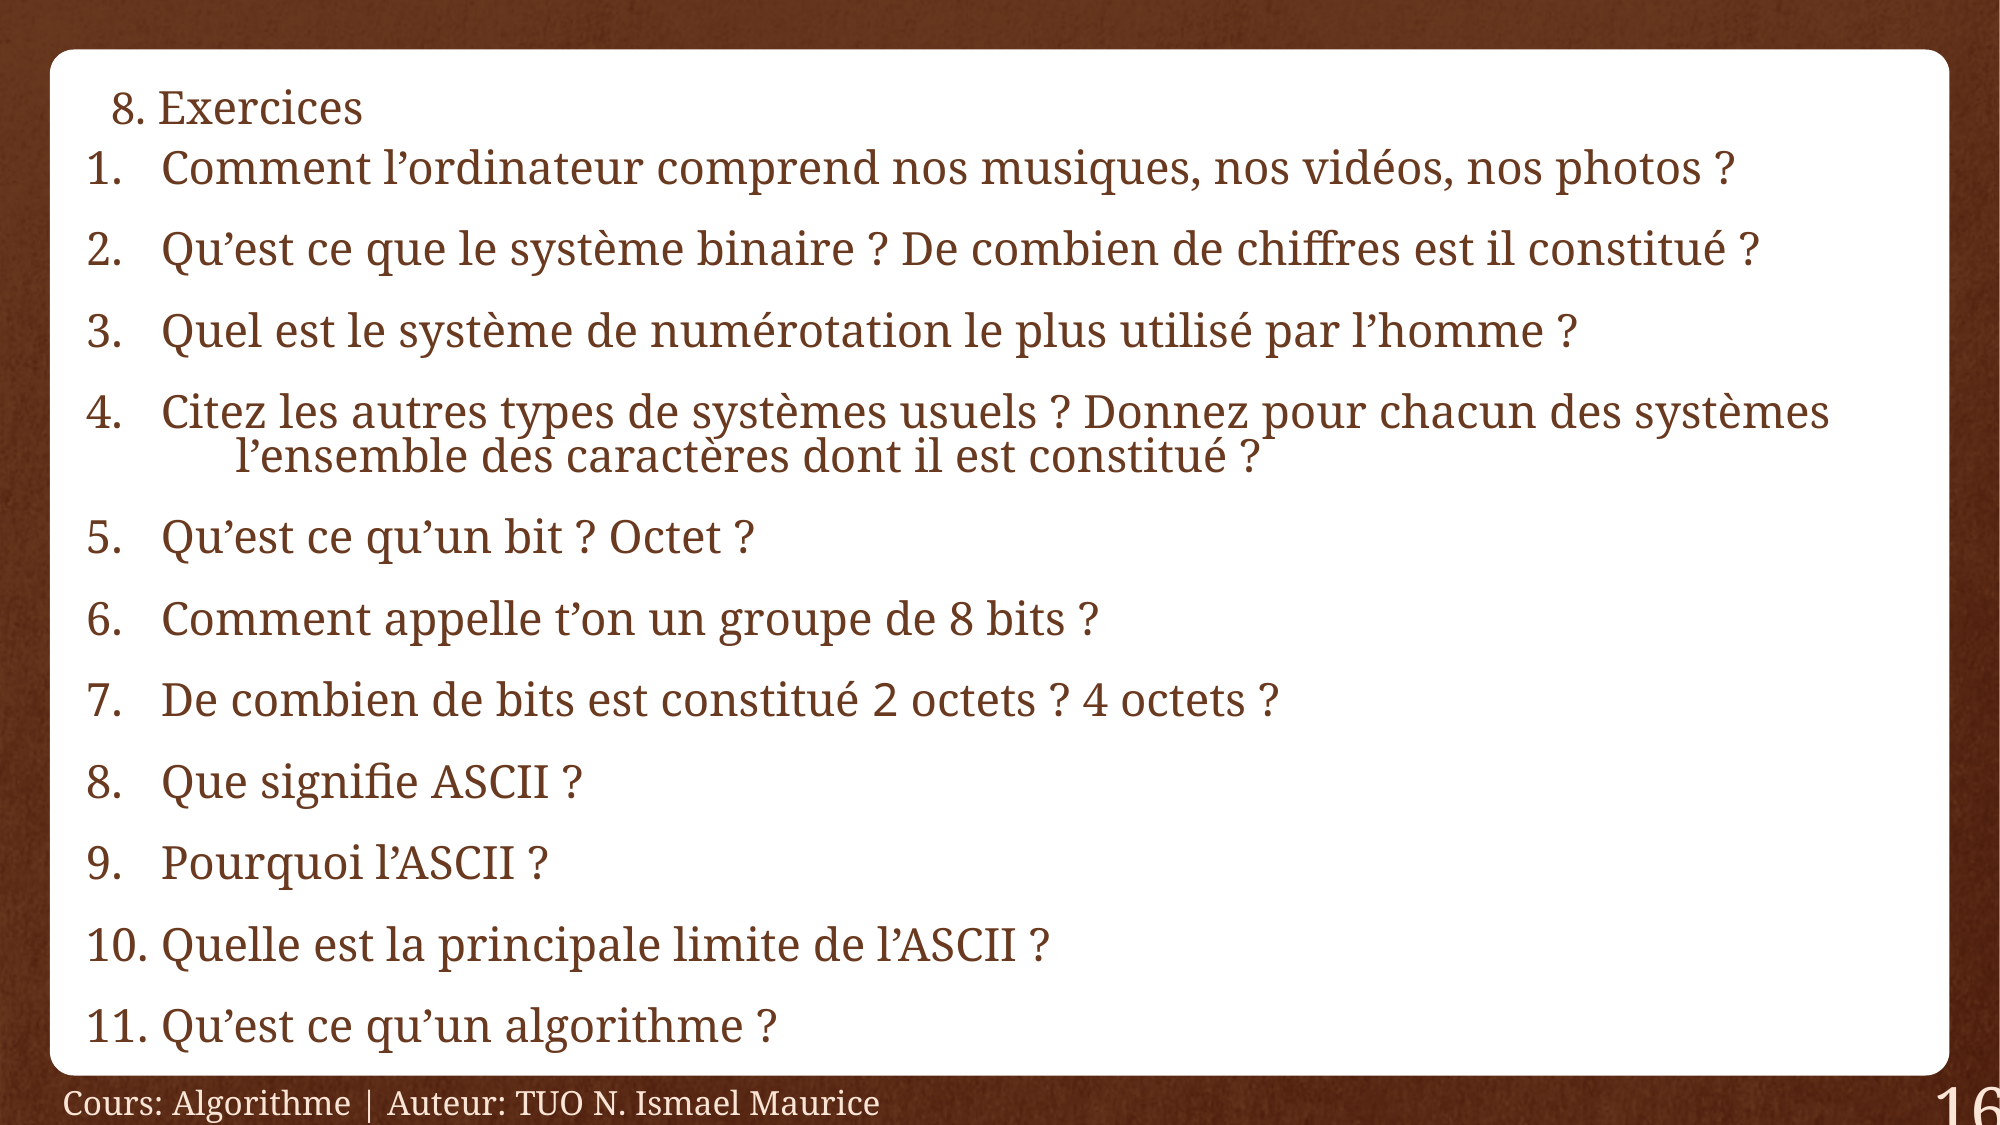

8. Exercices
# Comment l’ordinateur comprend nos musiques, nos vidéos, nos photos ?
Qu’est ce que le système binaire ? De combien de chiffres est il constitué ?
Quel est le système de numérotation le plus utilisé par l’homme ?
Citez les autres types de systèmes usuels ? Donnez pour chacun des systèmes l’ensemble des caractères dont il est constitué ?
Qu’est ce qu’un bit ? Octet ?
Comment appelle t’on un groupe de 8 bits ?
De combien de bits est constitué 2 octets ? 4 octets ?
Que signifie ASCII ?
Pourquoi l’ASCII ?
Quelle est la principale limite de l’ASCII ?
Qu’est ce qu’un algorithme ?
Cours: Algorithme | Auteur: TUO N. Ismael Maurice